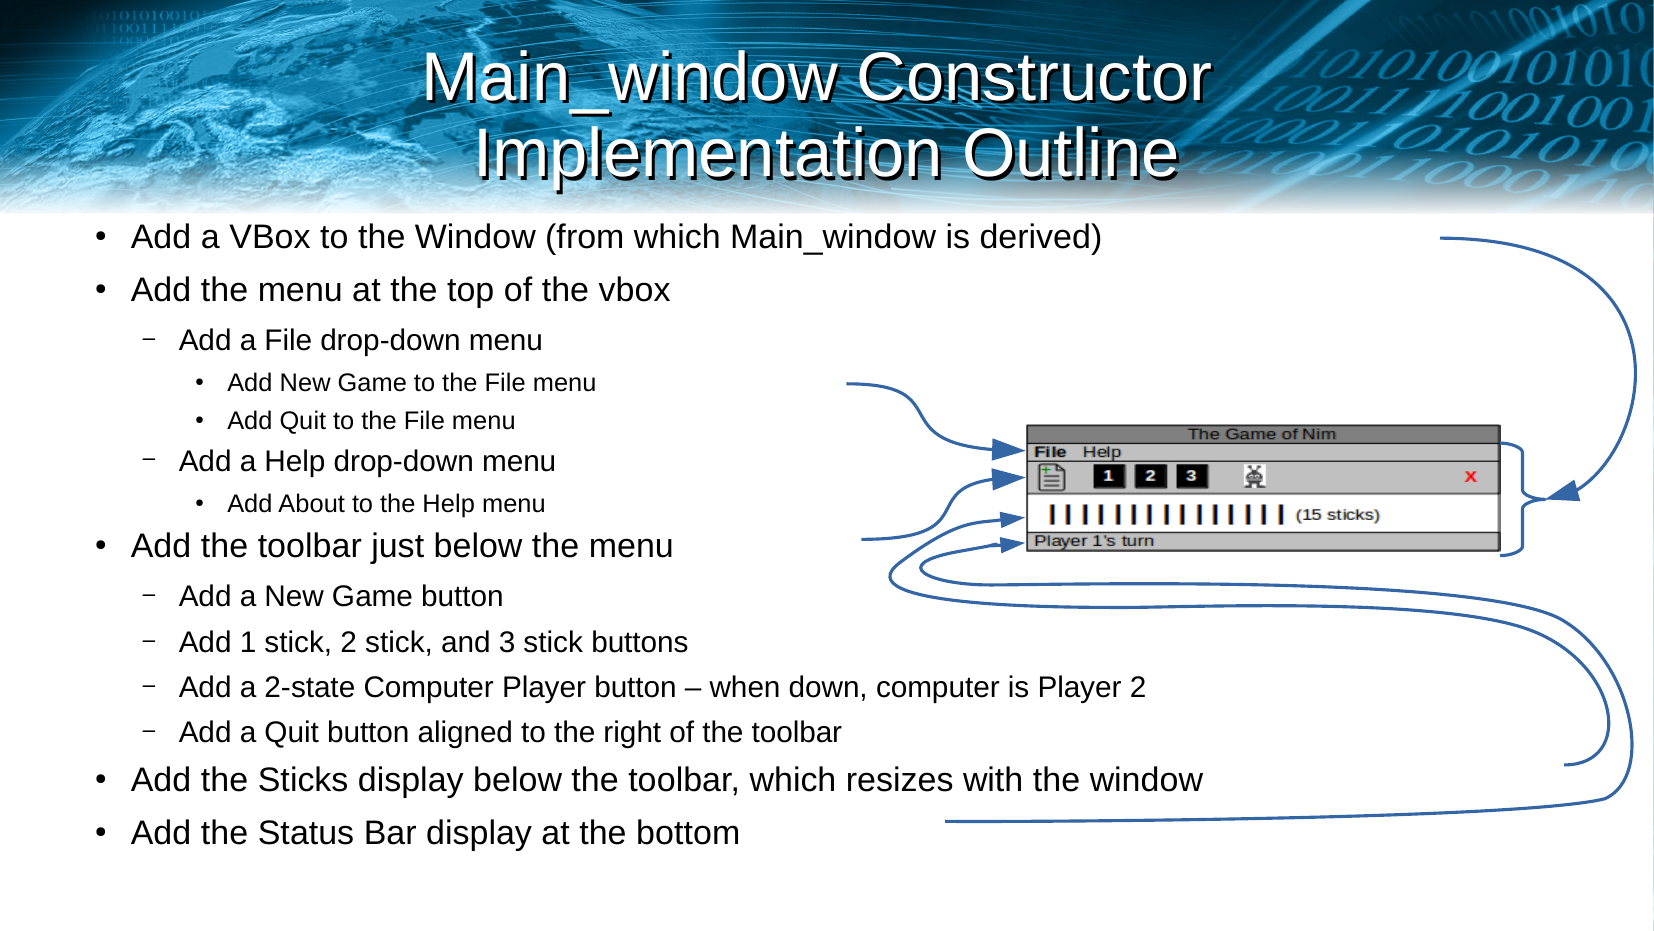

# Main_window Constructor Implementation Outline
Add a VBox to the Window (from which Main_window is derived)
Add the menu at the top of the vbox
Add a File drop-down menu
Add New Game to the File menu
Add Quit to the File menu
Add a Help drop-down menu
Add About to the Help menu
Add the toolbar just below the menu
Add a New Game button
Add 1 stick, 2 stick, and 3 stick buttons
Add a 2-state Computer Player button – when down, computer is Player 2
Add a Quit button aligned to the right of the toolbar
Add the Sticks display below the toolbar, which resizes with the window
Add the Status Bar display at the bottom